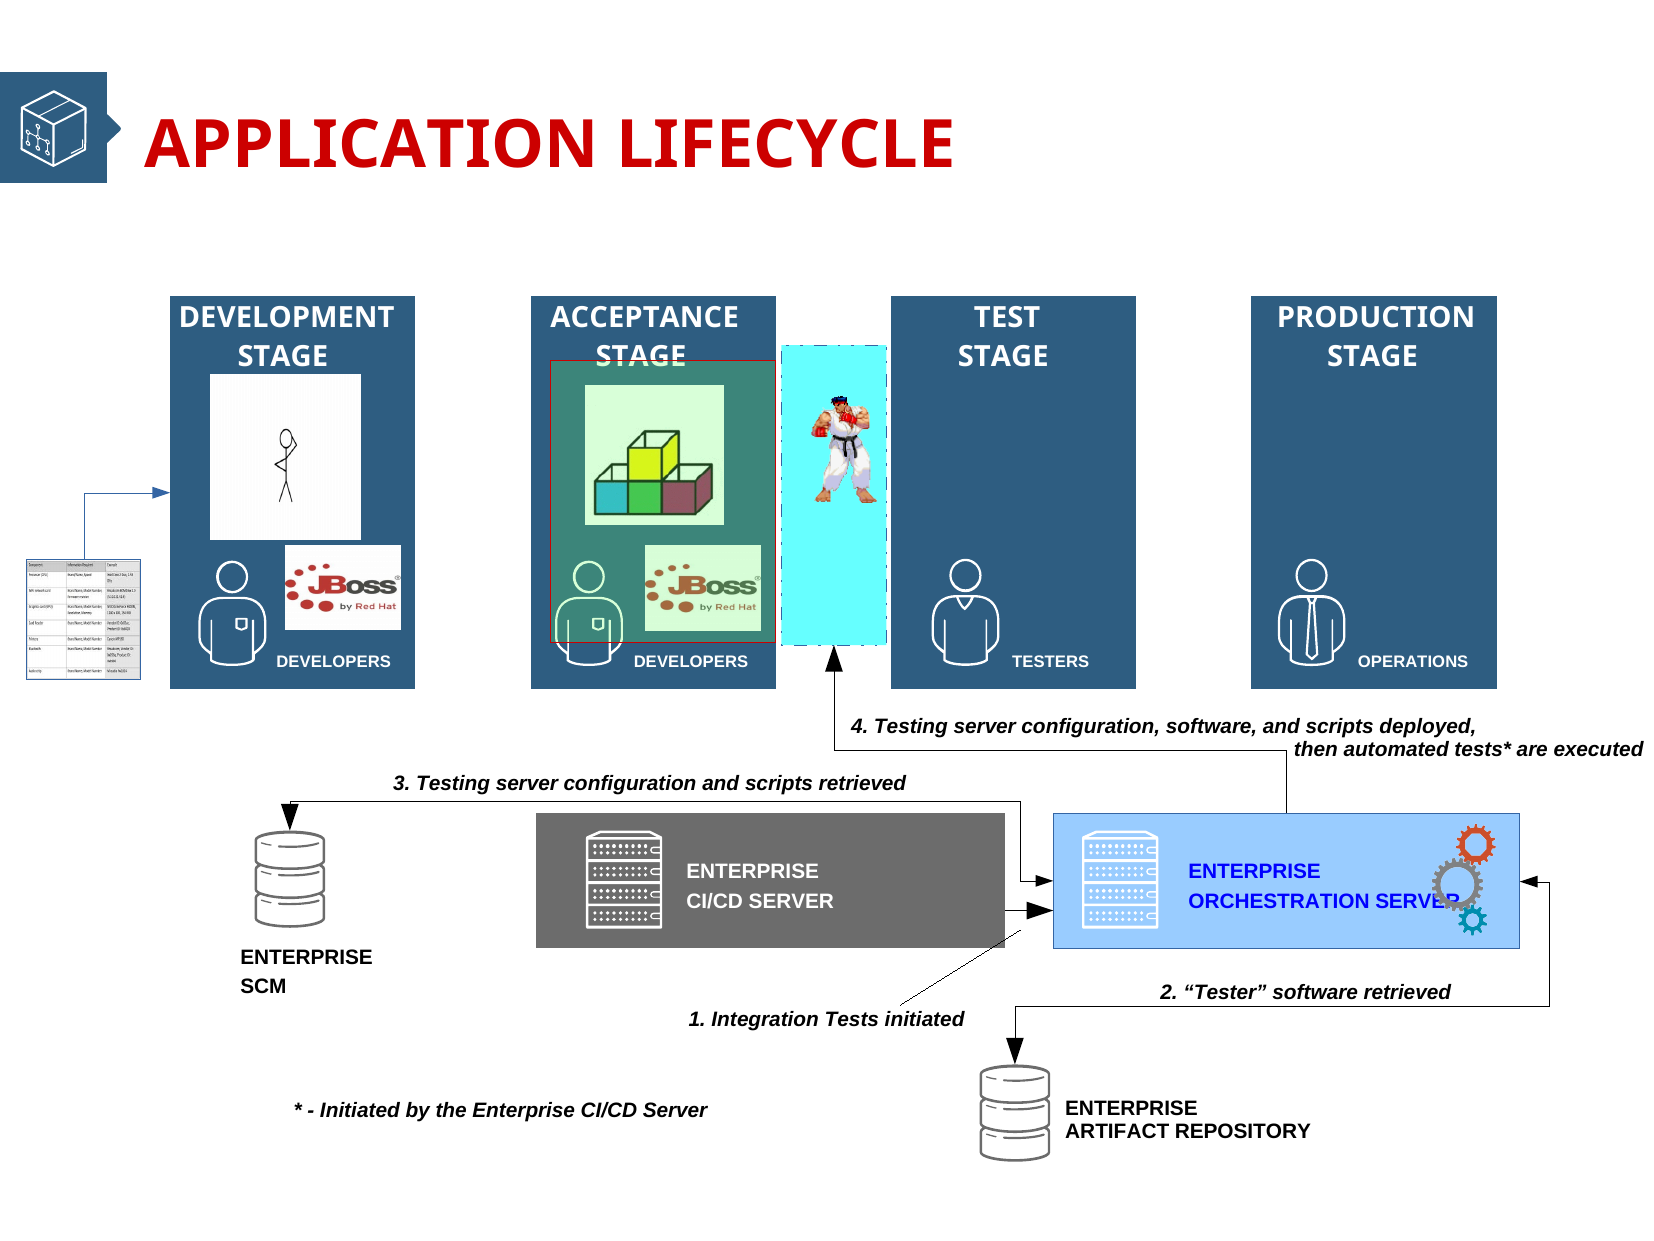

APPLICATION LIFECYCLE
DEVELOPMENT
STAGE
ACCEPTANCE
STAGE
TEST
STAGE
PRODUCTION
STAGE
DEVELOPERS
DEVELOPERS
TESTERS
OPERATIONS
4. Testing server configuration, software, and scripts deployed,
 then automated tests* are executed
3. Testing server configuration and scripts retrieved
ENTERPRISE
CI/CD SERVER
ENTERPRISE
ORCHESTRATION SERVER
ENTERPRISE
SCM
2. “Tester” software retrieved
1. Integration Tests initiated
ENTERPRISE
ARTIFACT REPOSITORY
* - Initiated by the Enterprise CI/CD Server